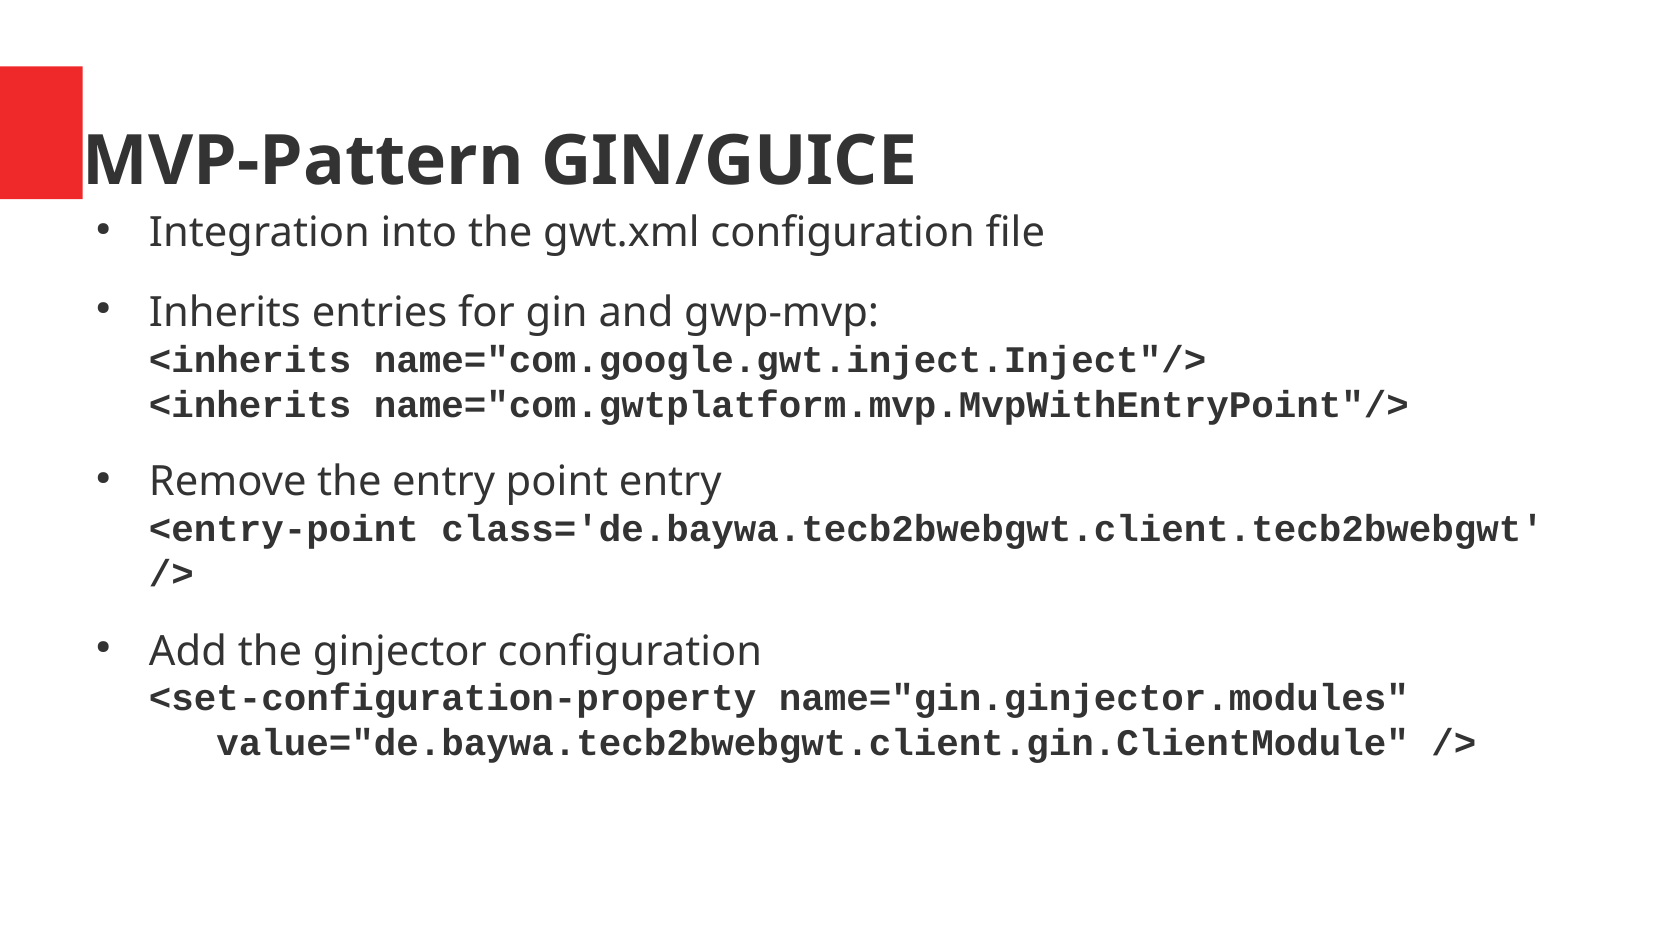

# MVP-Pattern GIN/GUICE
Integration into the gwt.xml configuration file
Inherits entries for gin and gwp-mvp:
<inherits name="com.google.gwt.inject.Inject"/>
<inherits name="com.gwtplatform.mvp.MvpWithEntryPoint"/>
Remove the entry point entry
<entry-point class='de.baywa.tecb2bwebgwt.client.tecb2bwebgwt' />
Add the ginjector configuration
<set-configuration-property name="gin.ginjector.modules"
 value="de.baywa.tecb2bwebgwt.client.gin.ClientModule" />